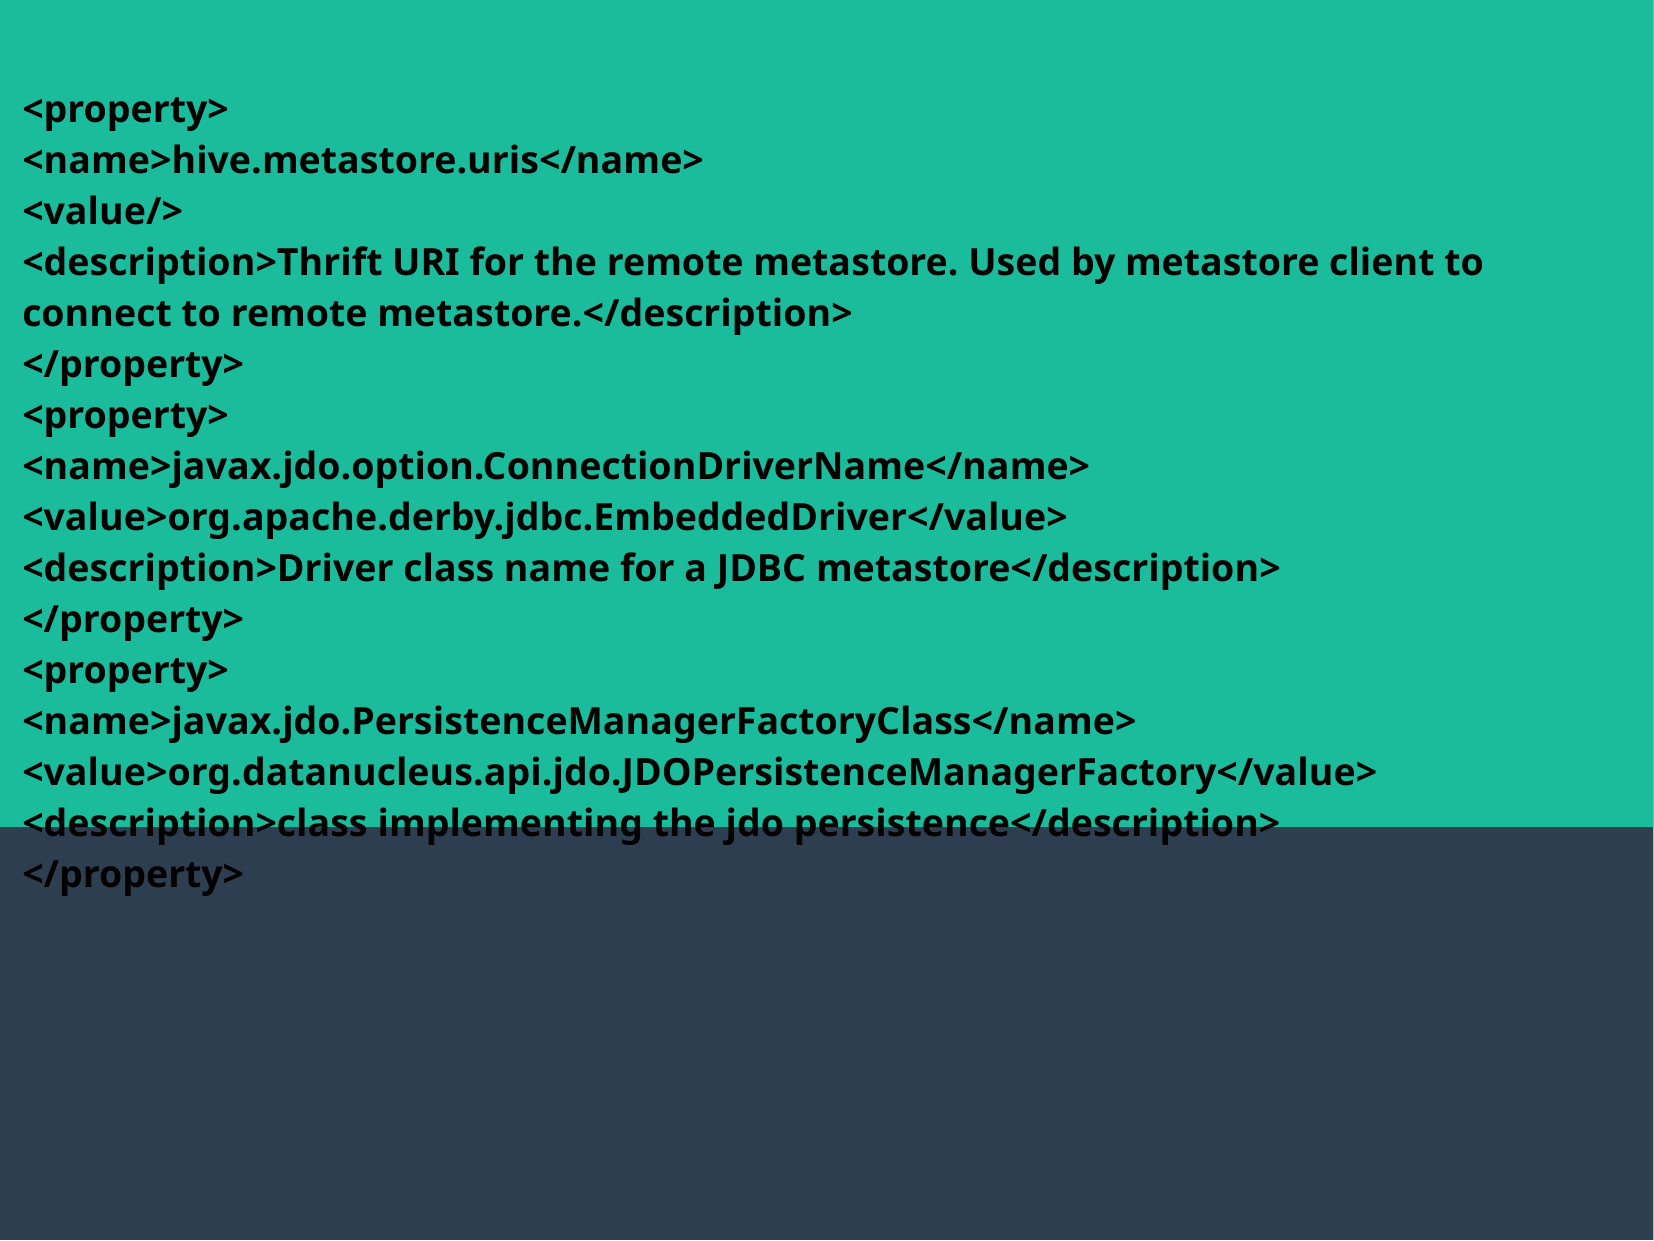

<property>
<name>hive.metastore.uris</name>
<value/>
<description>Thrift URI for the remote metastore. Used by metastore client to connect to remote metastore.</description>
</property>
<property>
<name>javax.jdo.option.ConnectionDriverName</name>
<value>org.apache.derby.jdbc.EmbeddedDriver</value>
<description>Driver class name for a JDBC metastore</description>
</property>
<property>
<name>javax.jdo.PersistenceManagerFactoryClass</name>
<value>org.datanucleus.api.jdo.JDOPersistenceManagerFactory</value>
<description>class implementing the jdo persistence</description>
</property>